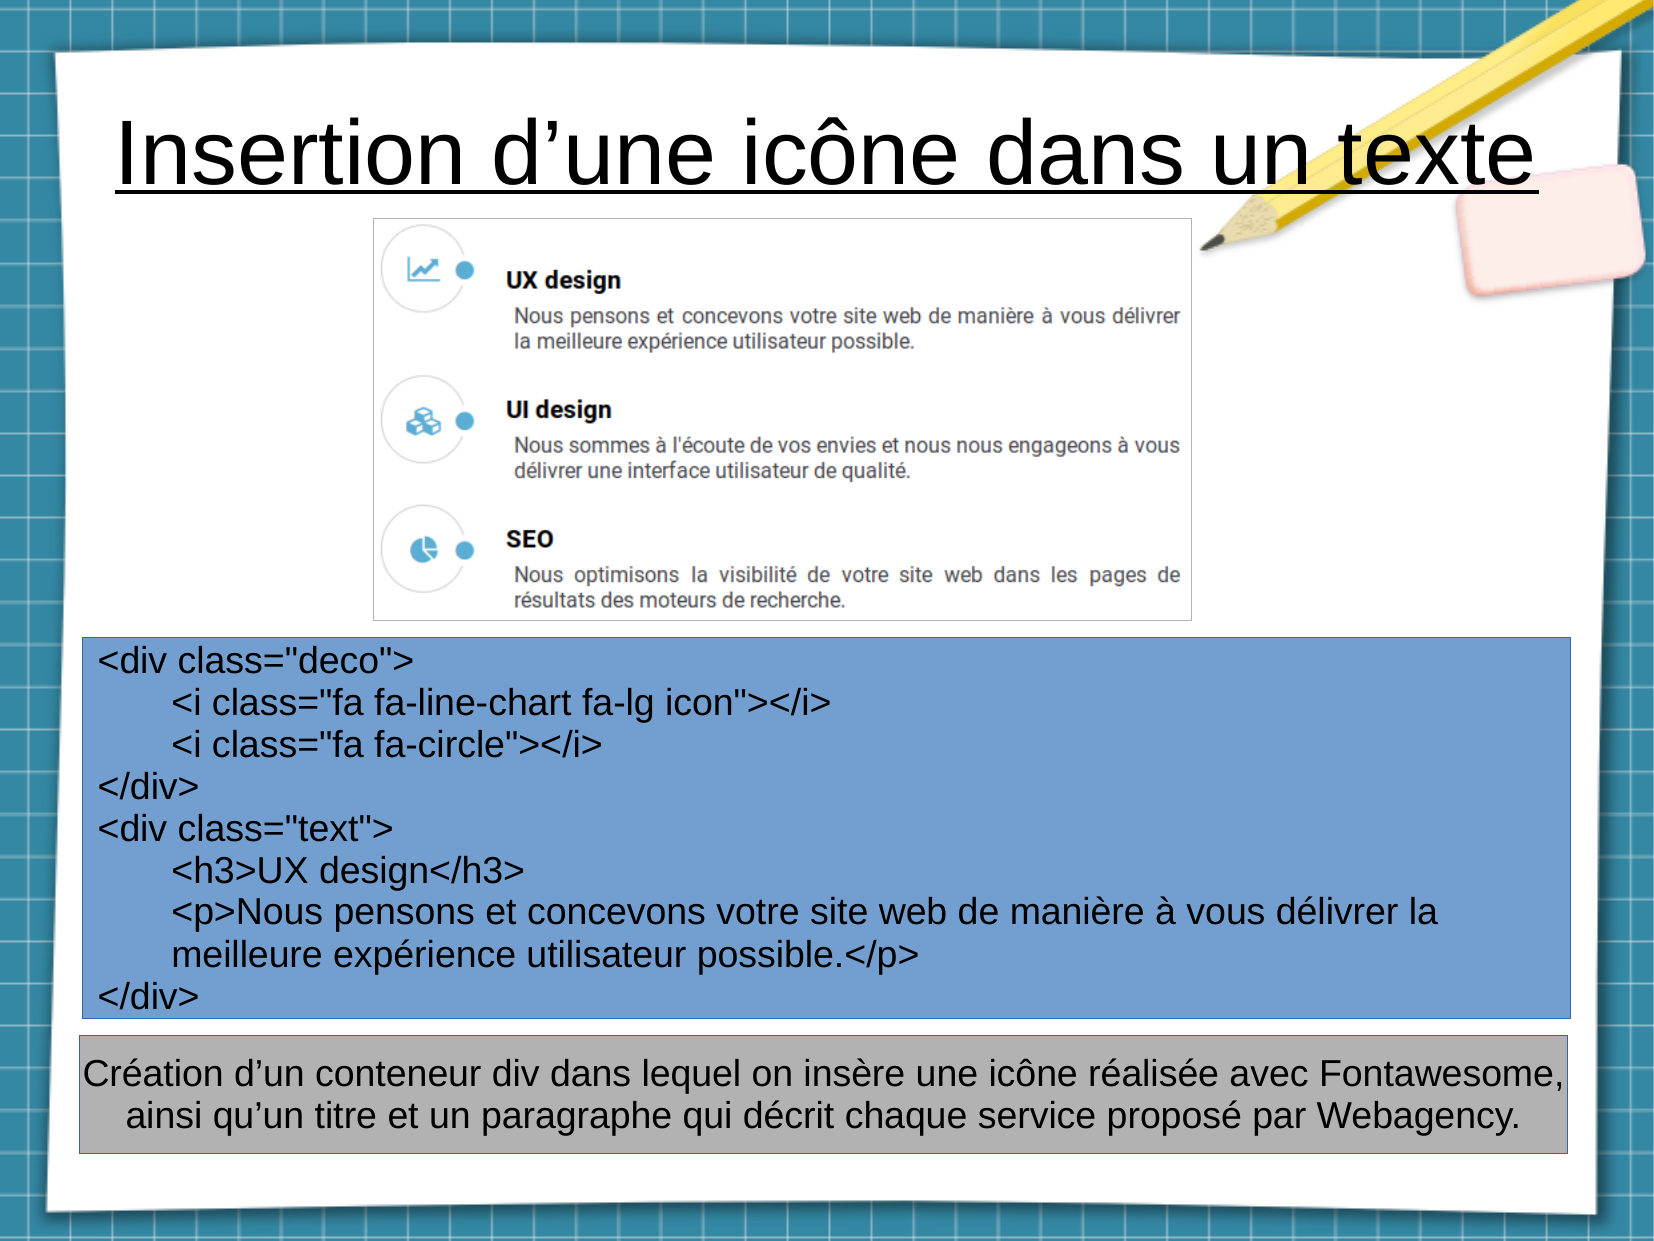

# Insertion d’une icône dans un texte
<div class="deco">
	<i class="fa fa-line-chart fa-lg icon"></i>
	<i class="fa fa-circle"></i>
</div>
<div class="text">
	<h3>UX design</h3>
	<p>Nous pensons et concevons votre site web de manière à vous délivrer la
	meilleure expérience utilisateur possible.</p>
</div>
Création d’un conteneur div dans lequel on insère une icône réalisée avec Fontawesome,
ainsi qu’un titre et un paragraphe qui décrit chaque service proposé par Webagency.